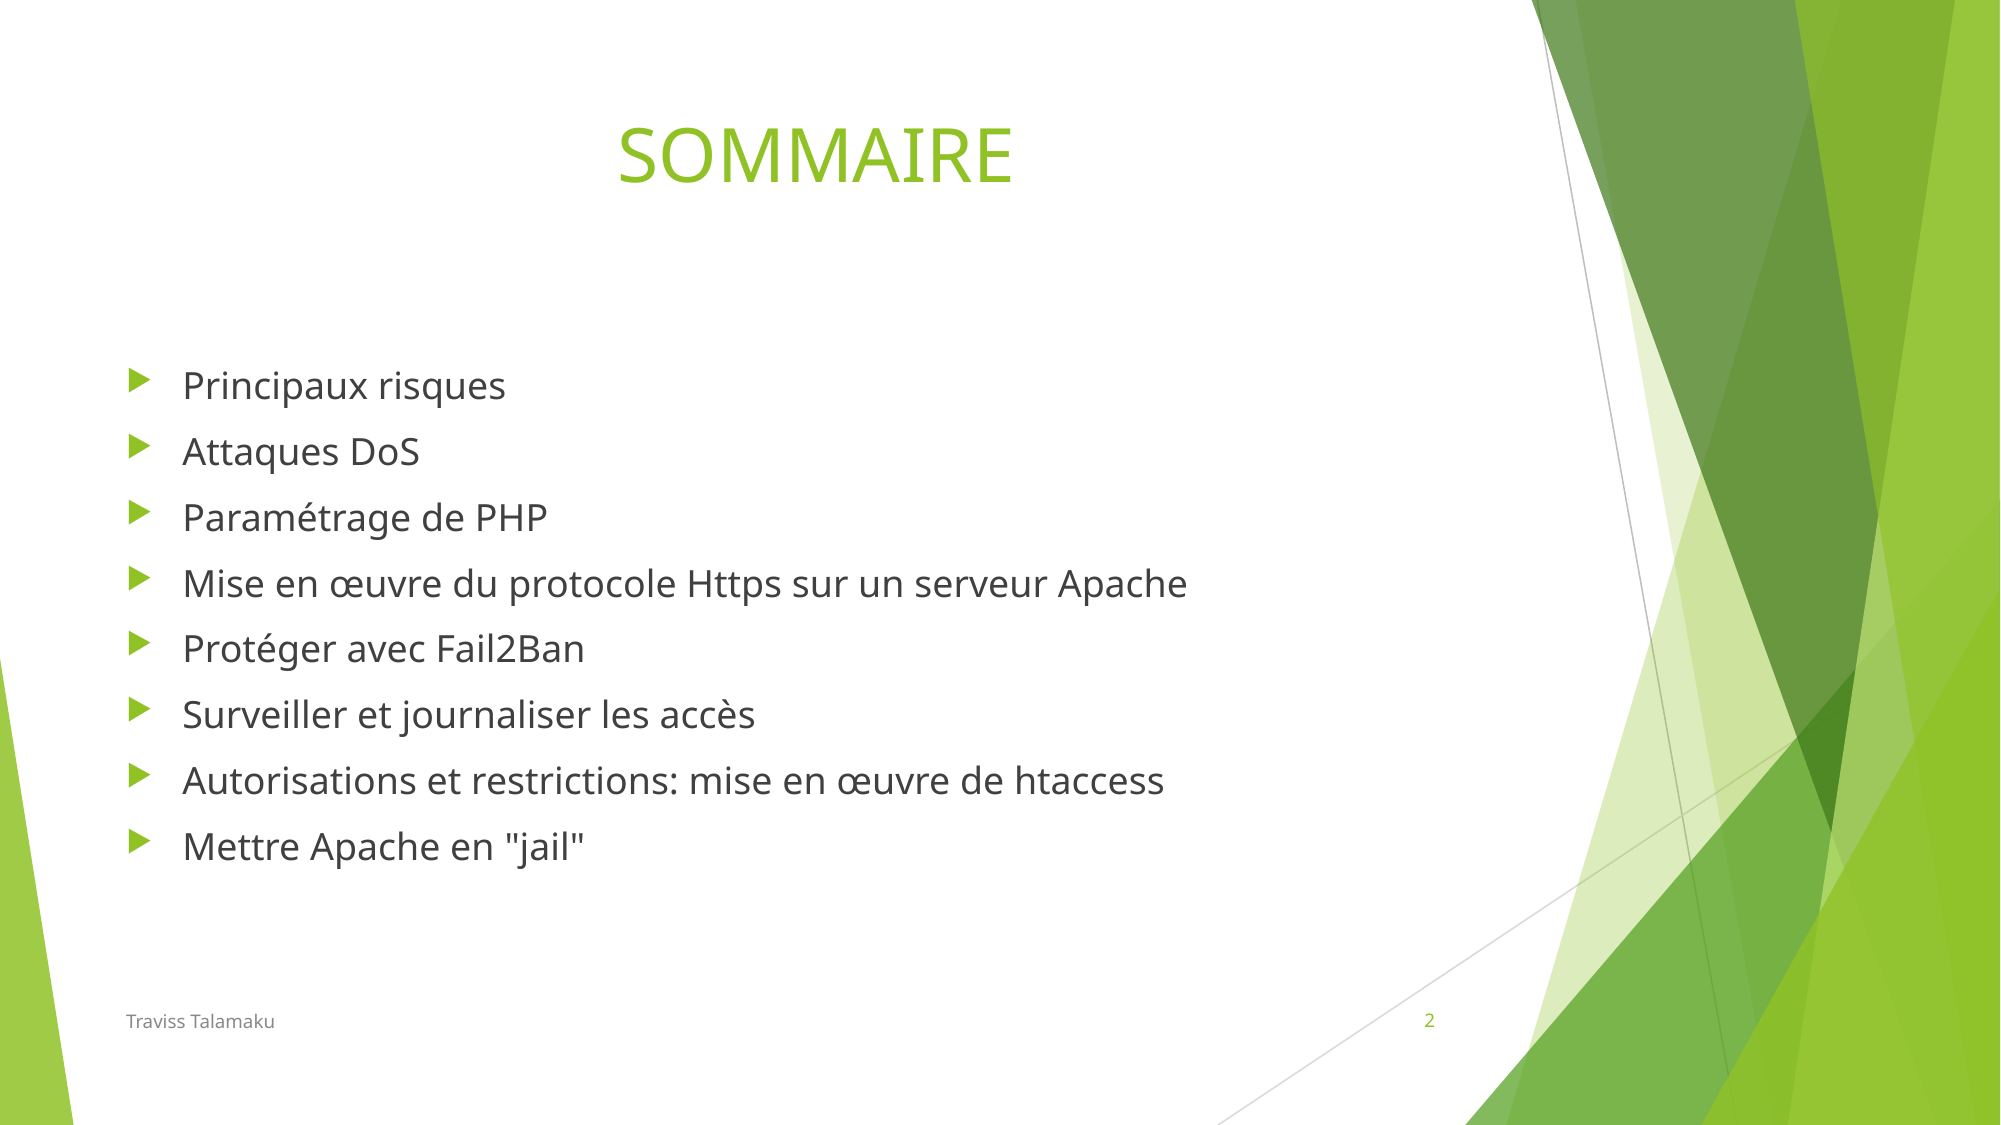

# SOMMAIRE
Principaux risques
Attaques DoS
Paramétrage de PHP
Mise en œuvre du protocole Https sur un serveur Apache
Protéger avec Fail2Ban
Surveiller et journaliser les accès
Autorisations et restrictions: mise en œuvre de htaccess
Mettre Apache en "jail"
Traviss Talamaku
2